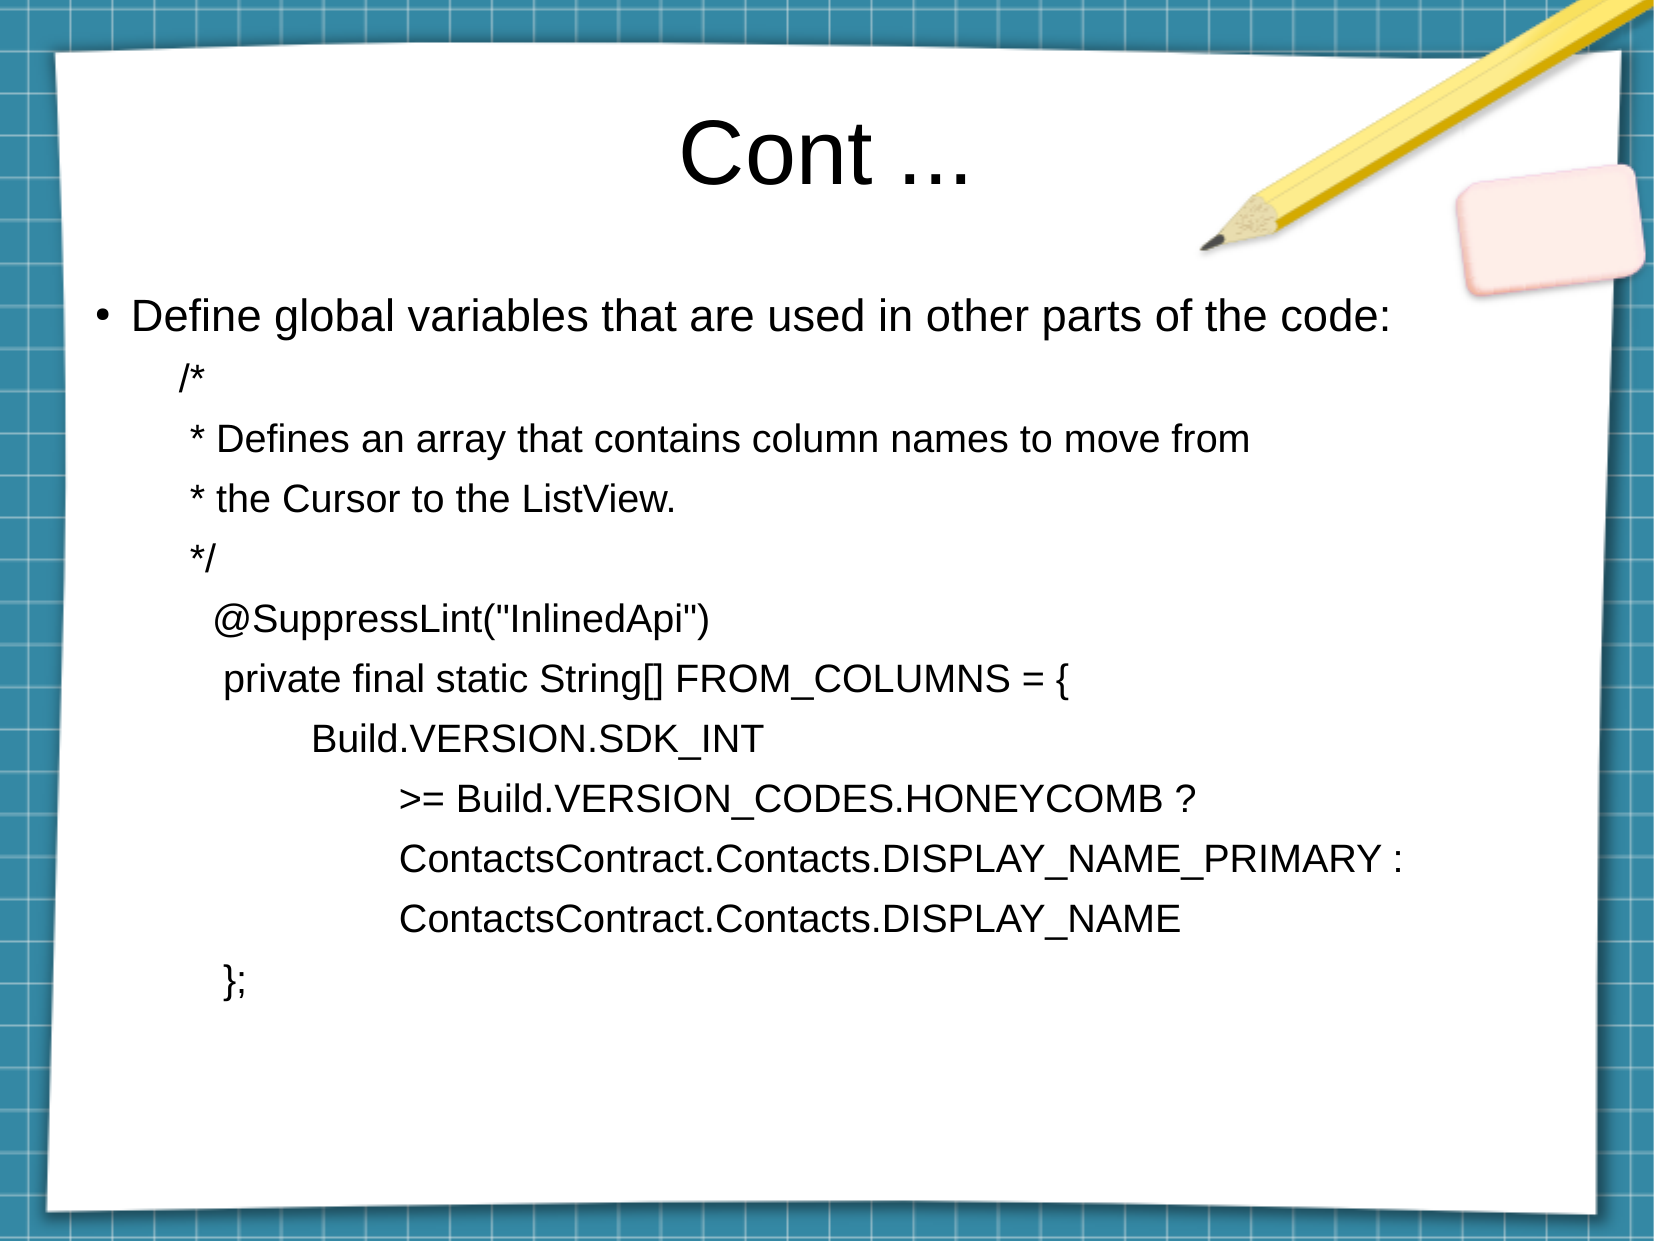

# Cont ...
Define global variables that are used in other parts of the code:
/*
 * Defines an array that contains column names to move from
 * the Cursor to the ListView.
 */
 @SuppressLint("InlinedApi")
 private final static String[] FROM_COLUMNS = {
 Build.VERSION.SDK_INT
 >= Build.VERSION_CODES.HONEYCOMB ?
 ContactsContract.Contacts.DISPLAY_NAME_PRIMARY :
 ContactsContract.Contacts.DISPLAY_NAME
 };